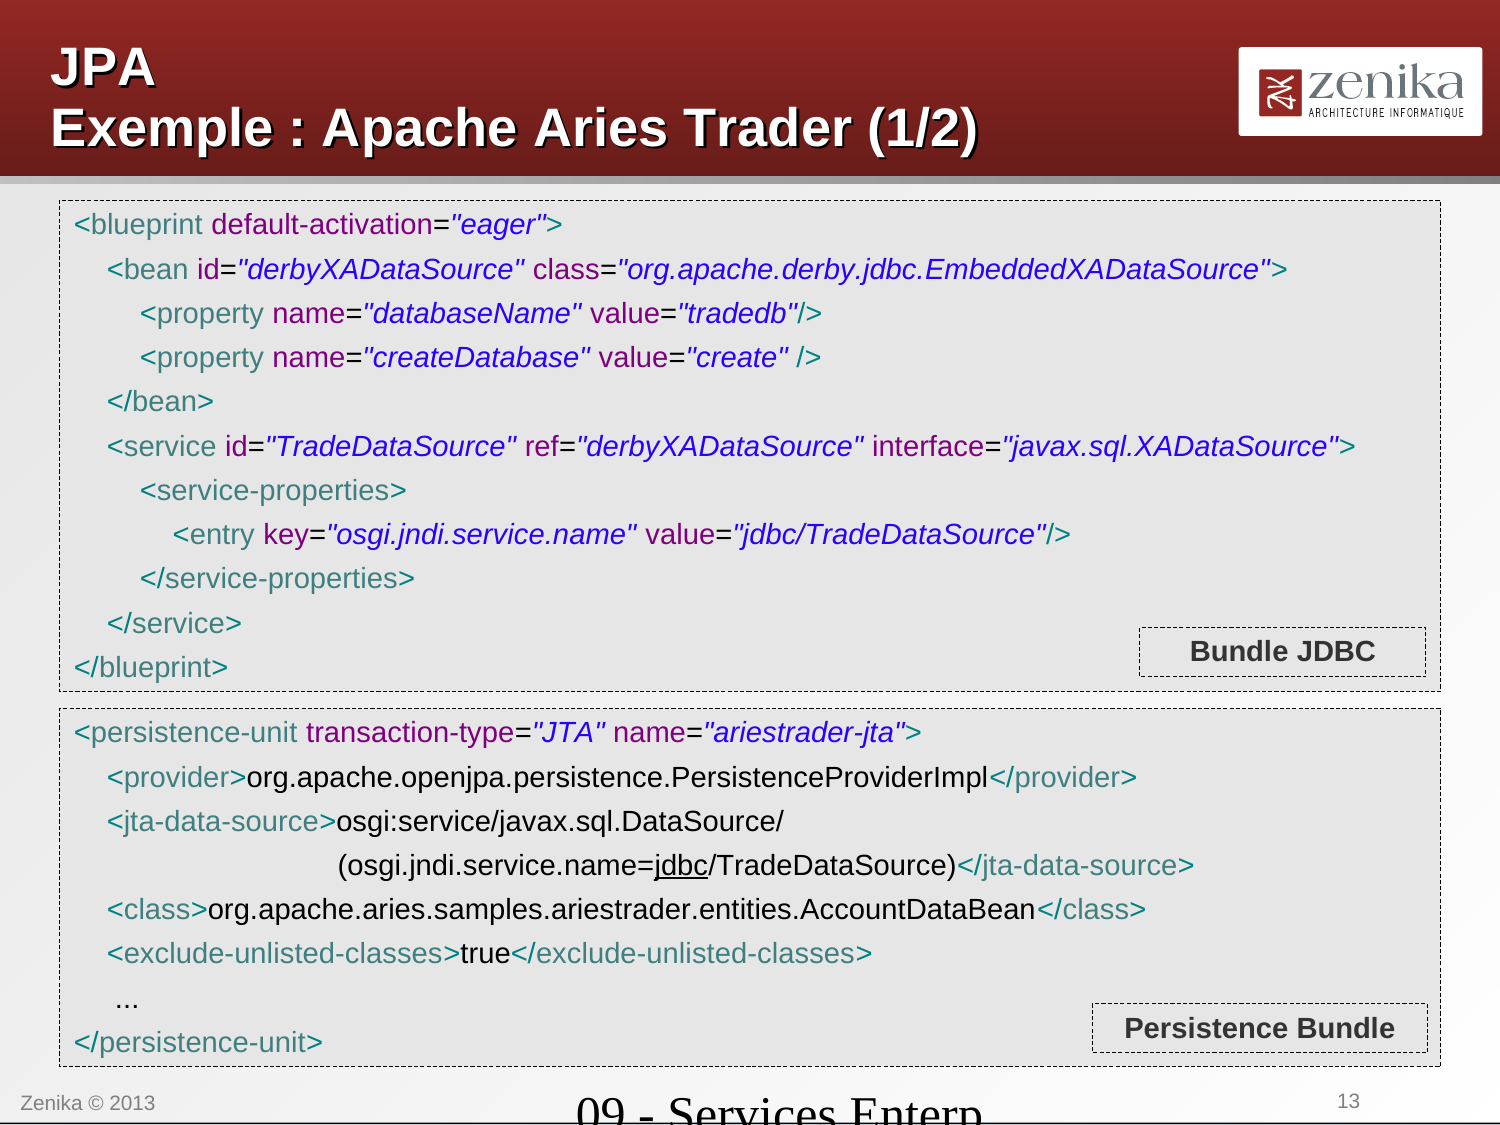

# JPA Exemple : Apache Aries Trader (1/2)
<blueprint default-activation="eager">
 <bean id="derbyXADataSource" class="org.apache.derby.jdbc.EmbeddedXADataSource">
 <property name="databaseName" value="tradedb"/>
 <property name="createDatabase" value="create" />
 </bean>
 <service id="TradeDataSource" ref="derbyXADataSource" interface="javax.sql.XADataSource">
 <service-properties>
 <entry key="osgi.jndi.service.name" value="jdbc/TradeDataSource"/>
 </service-properties>
 </service>
</blueprint>
Bundle JDBC
<persistence-unit transaction-type="JTA" name="ariestrader-jta">
 <provider>org.apache.openjpa.persistence.PersistenceProviderImpl</provider>
 <jta-data-source>osgi:service/javax.sql.DataSource/
 (osgi.jndi.service.name=jdbc/TradeDataSource)</jta-data-source>
 <class>org.apache.aries.samples.ariestrader.entities.AccountDataBean</class>
 <exclude-unlisted-classes>true</exclude-unlisted-classes>
 ...
</persistence-unit>
Persistence Bundle